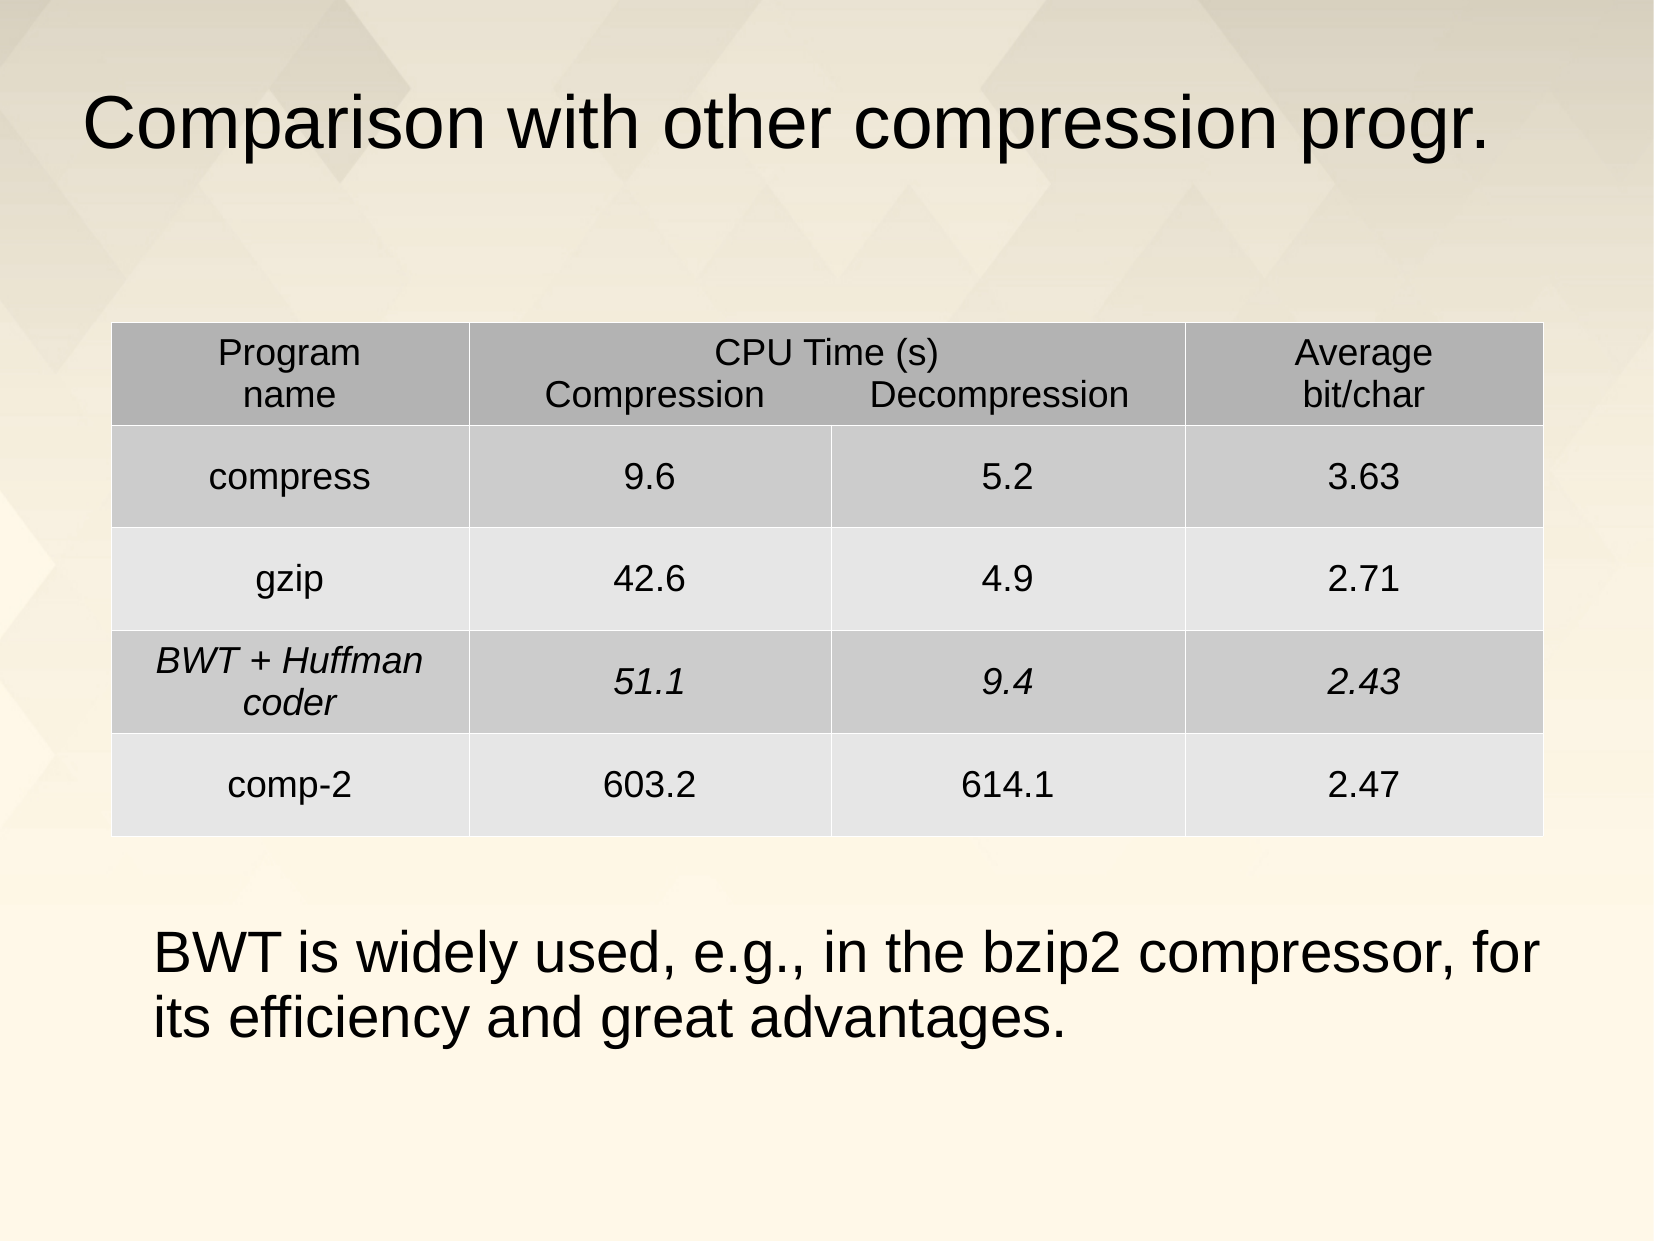

# Comparison with other compression progr.
| Program name | CPU Time (s) Compression Decompression | | Average bit/char |
| --- | --- | --- | --- |
| compress | 9.6 | 5.2 | 3.63 |
| gzip | 42.6 | 4.9 | 2.71 |
| BWT + Huffman coder | 51.1 | 9.4 | 2.43 |
| comp-2 | 603.2 | 614.1 | 2.47 |
BWT is widely used, e.g., in the bzip2 compressor, for its efficiency and great advantages.